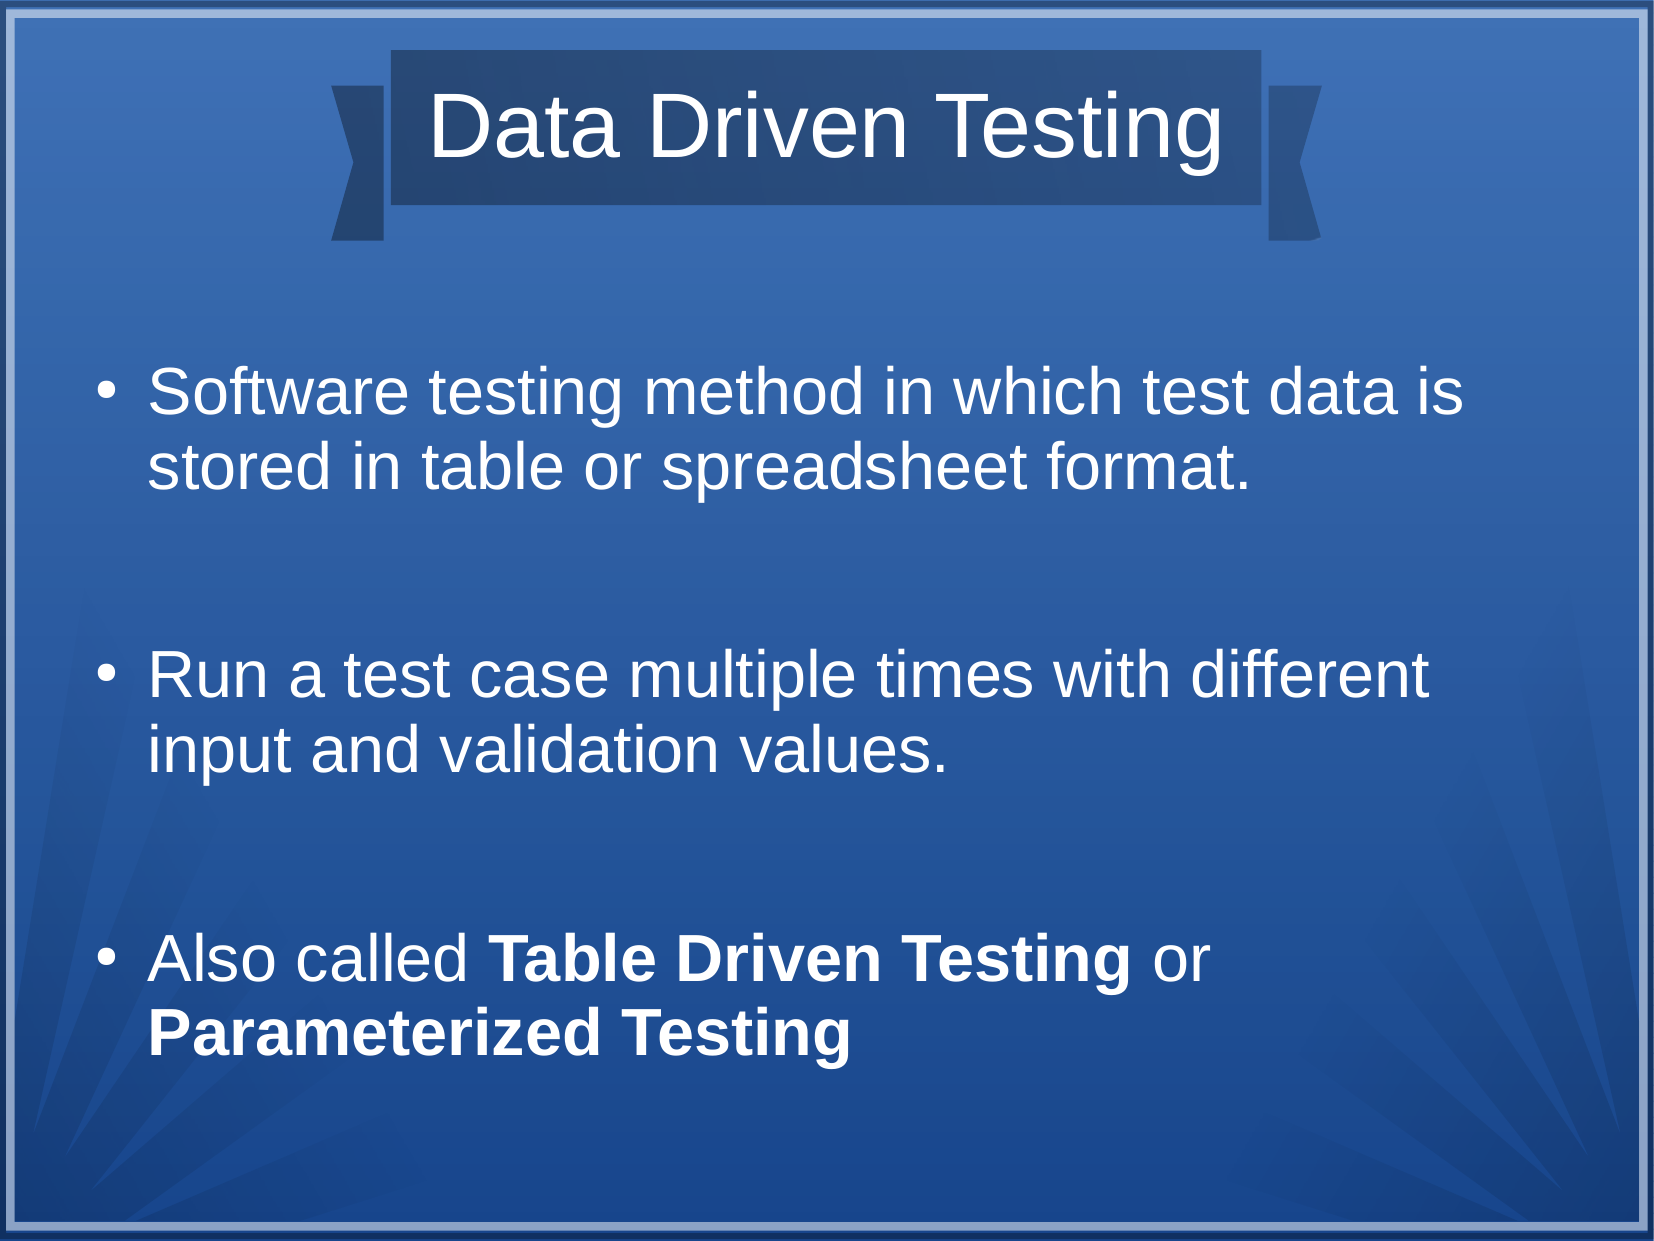

# Data Driven Testing
Software testing method in which test data is stored in table or spreadsheet format.
Run a test case multiple times with different input and validation values.
Also called Table Driven Testing or Parameterized Testing